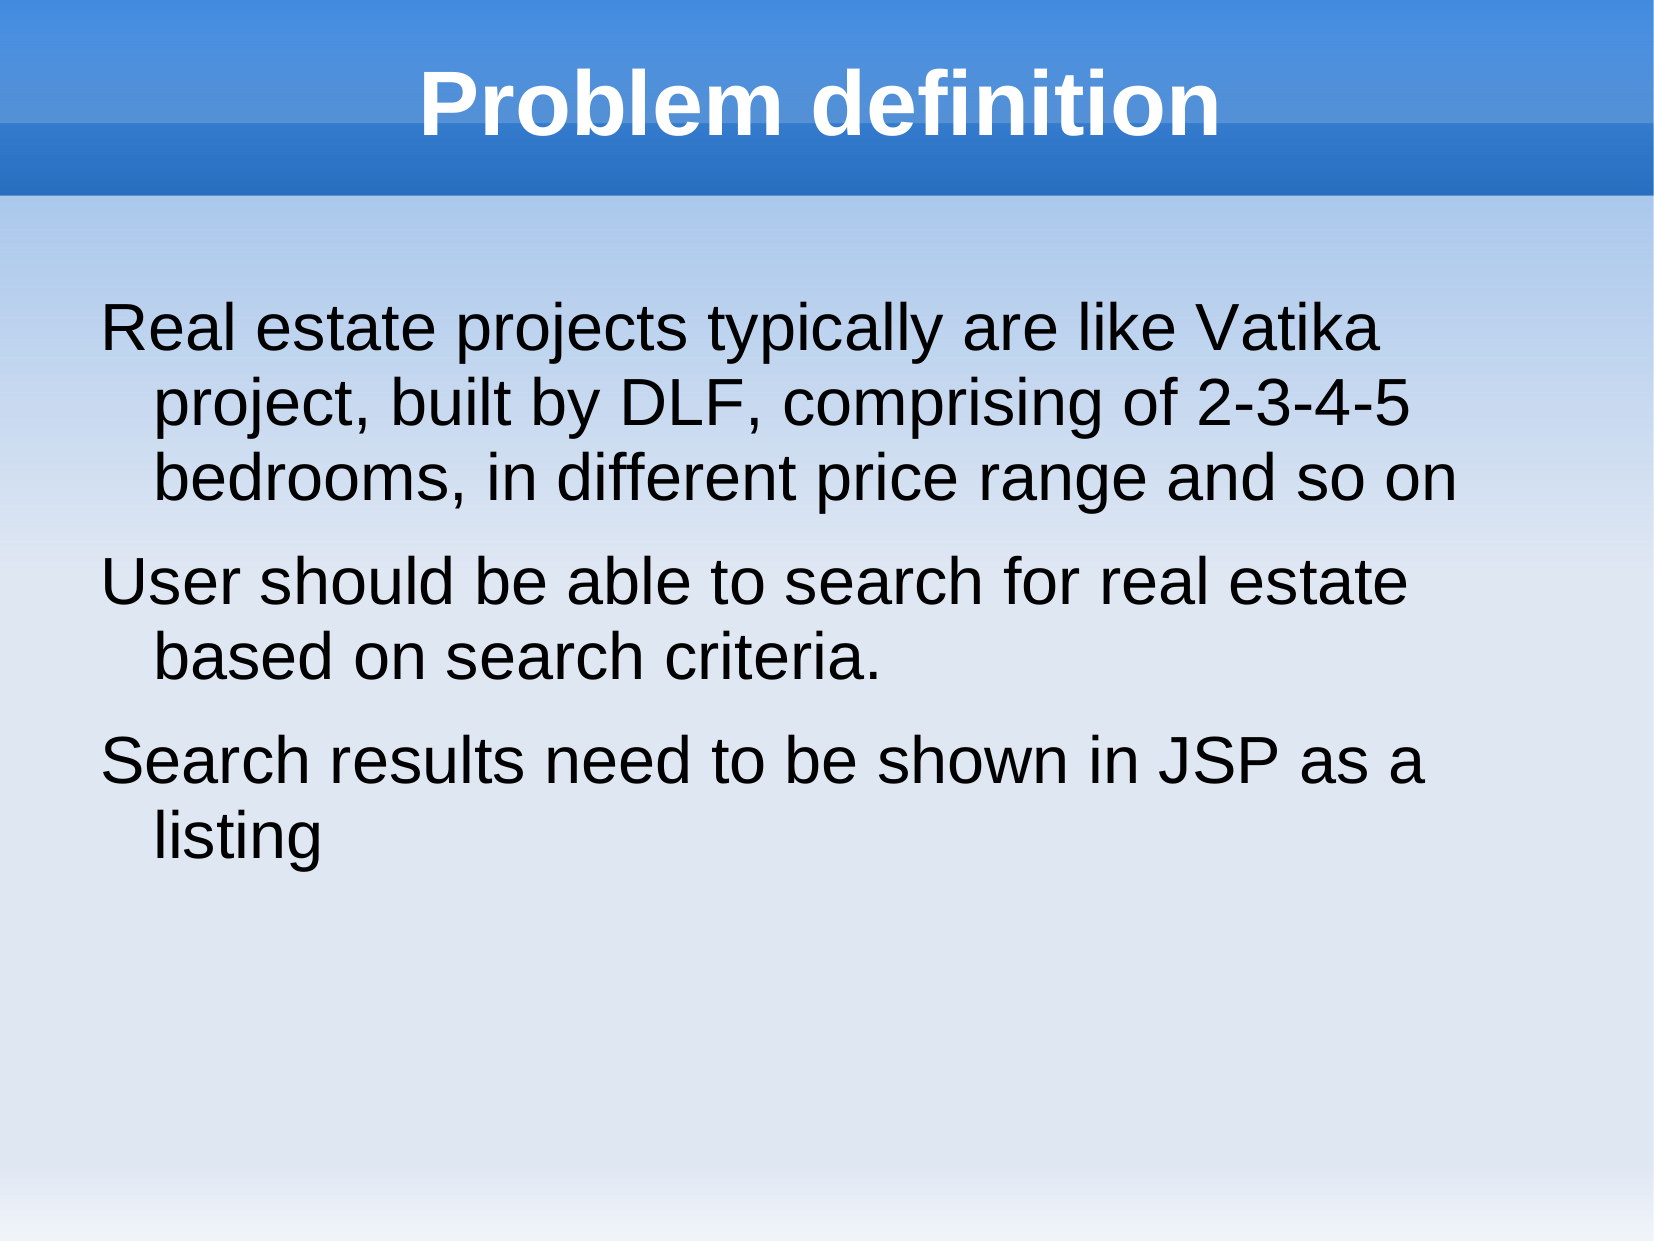

# Problem definition
Real estate projects typically are like Vatika project, built by DLF, comprising of 2-3-4-5 bedrooms, in different price range and so on
User should be able to search for real estate based on search criteria.
Search results need to be shown in JSP as a listing